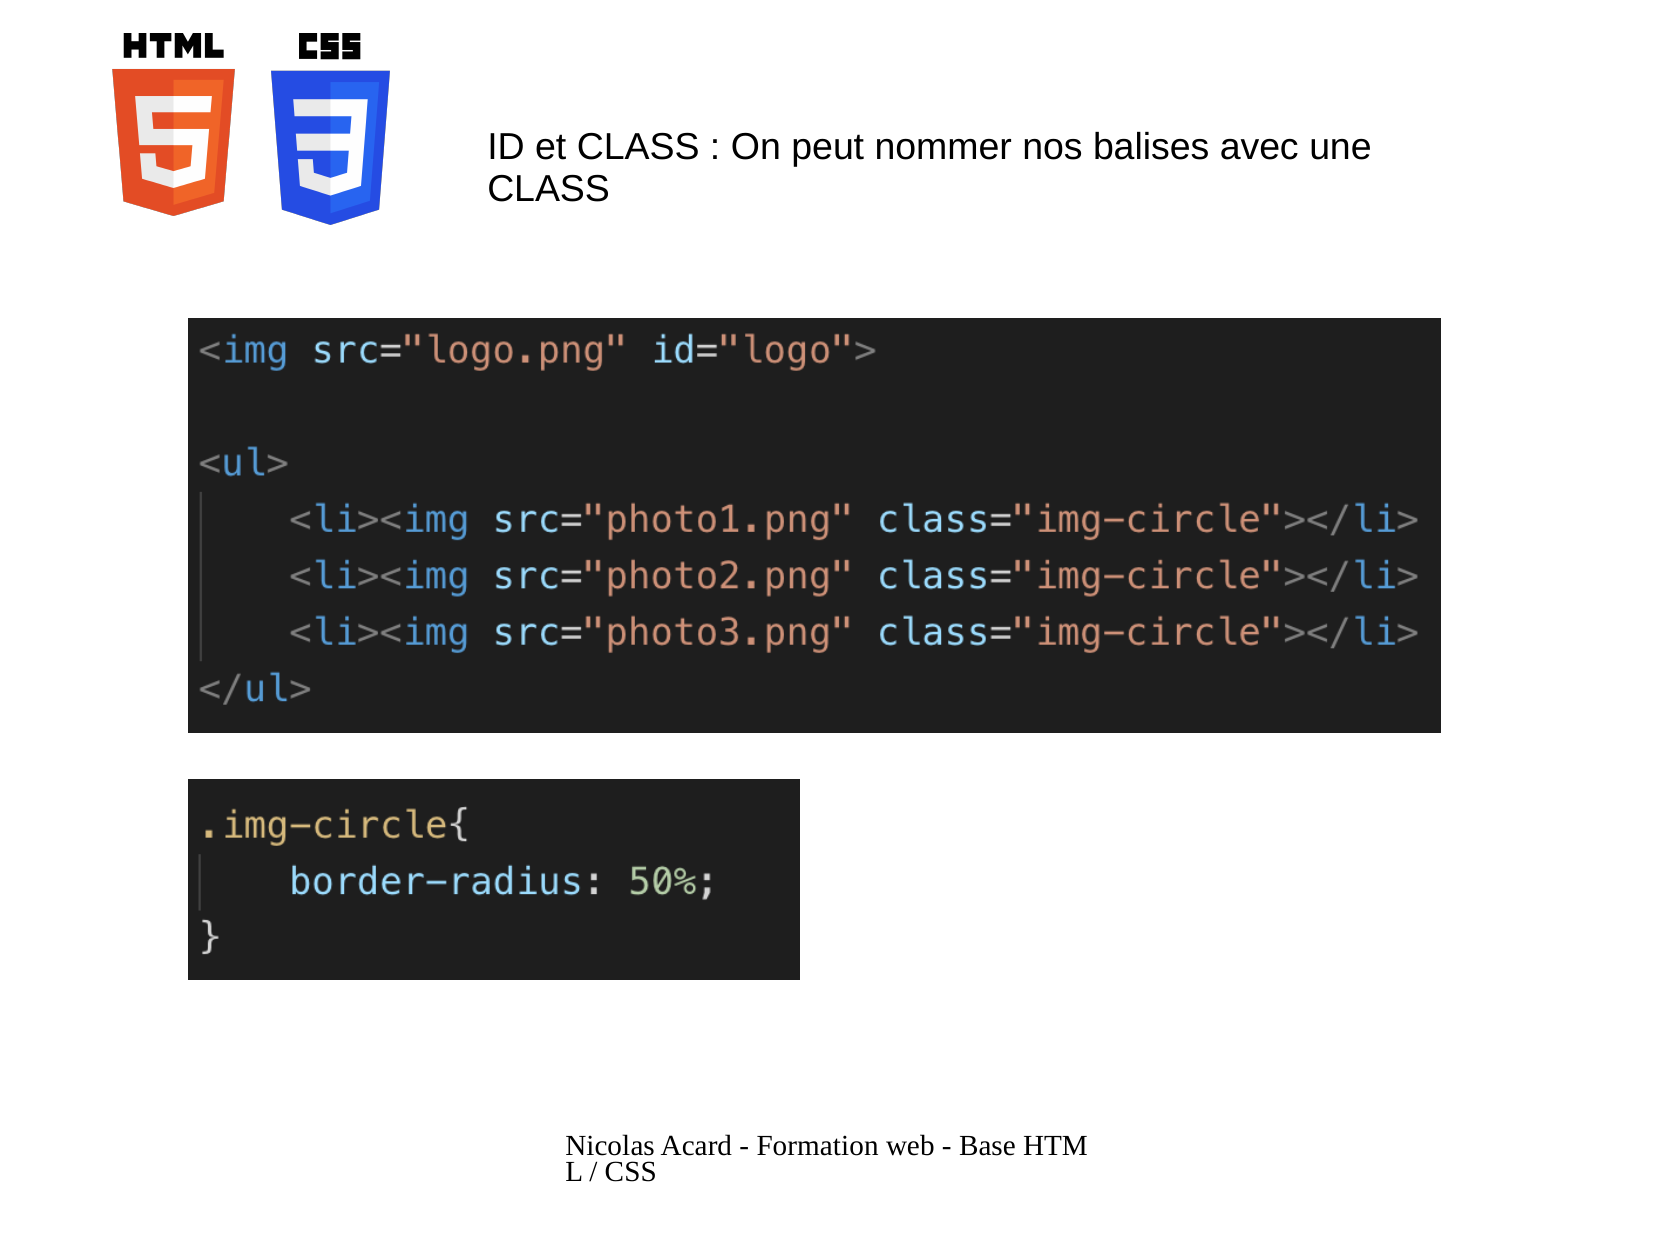

ID et CLASS : On peut nommer nos balises avec une CLASS
Nicolas Acard - Formation web - Base HTML / CSS